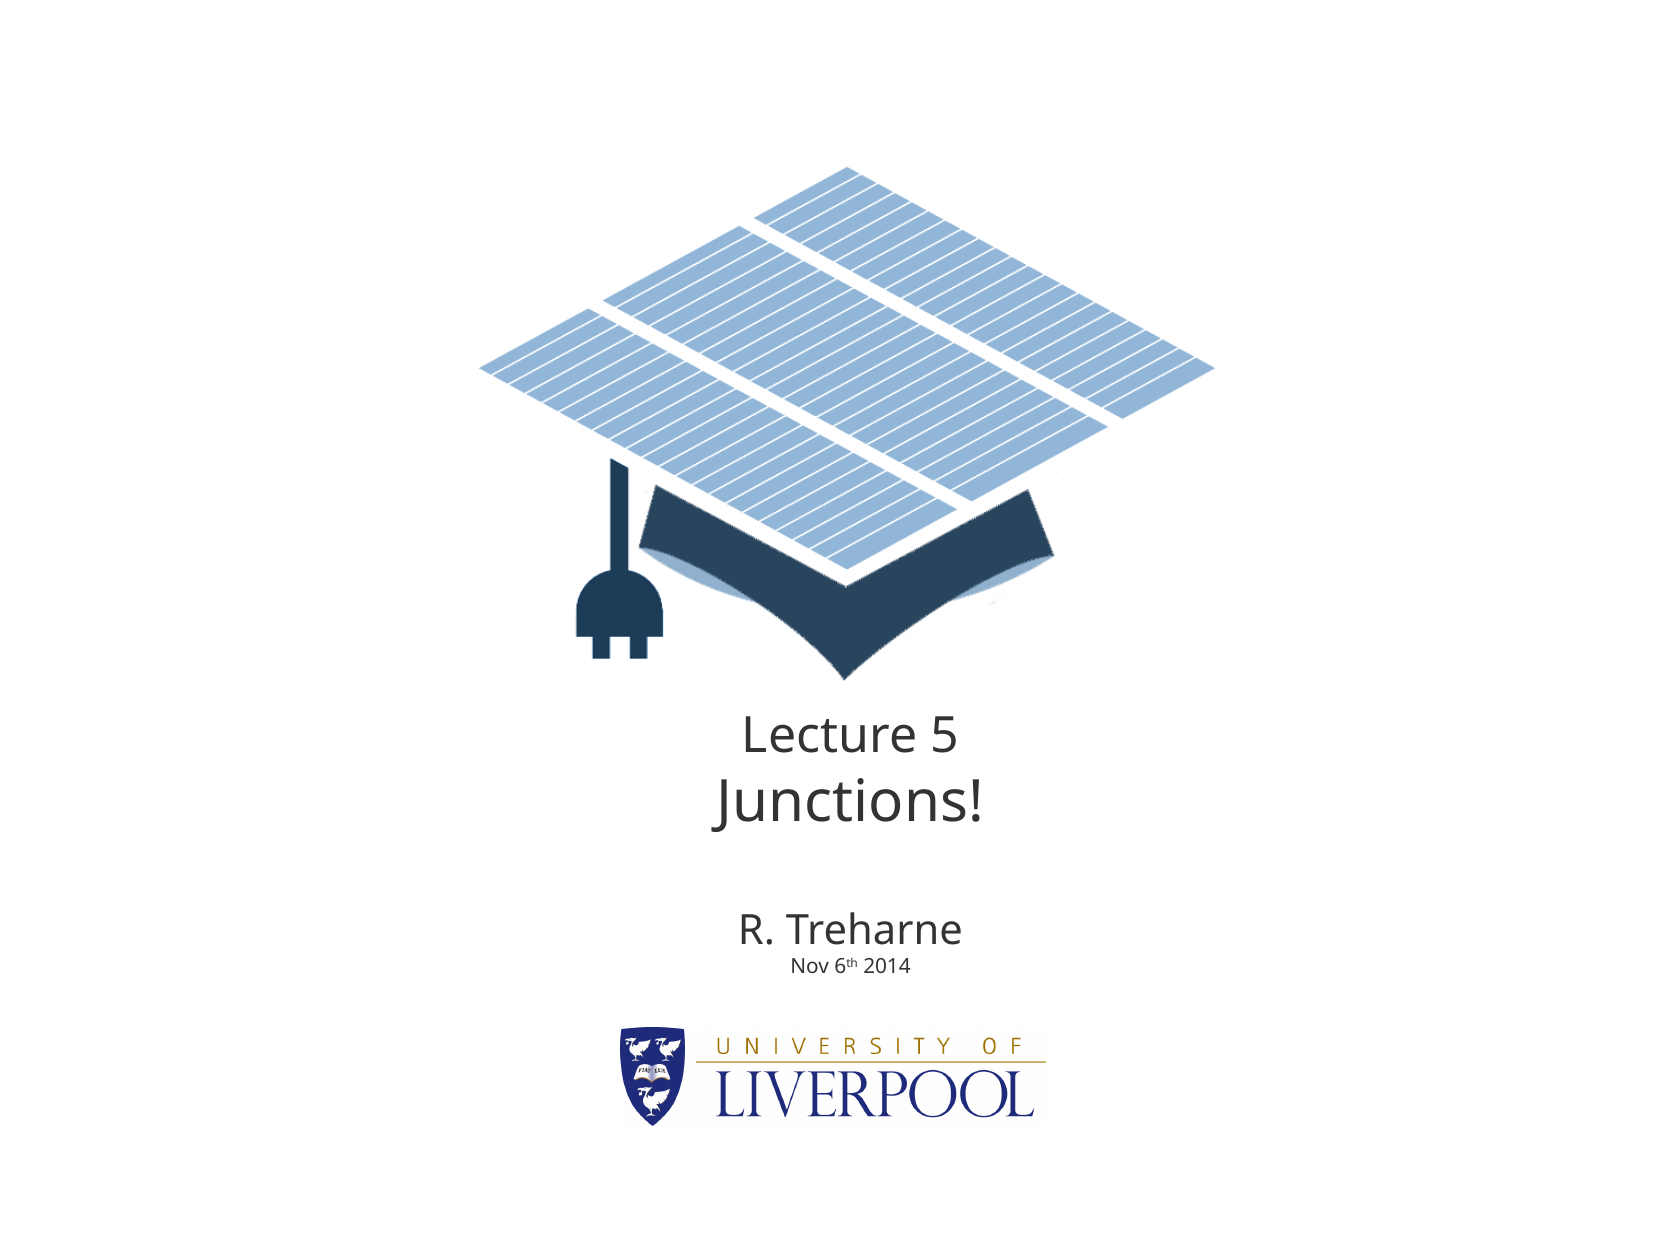

Lecture 5
Junctions!
R. Treharne
Nov 6th 2014